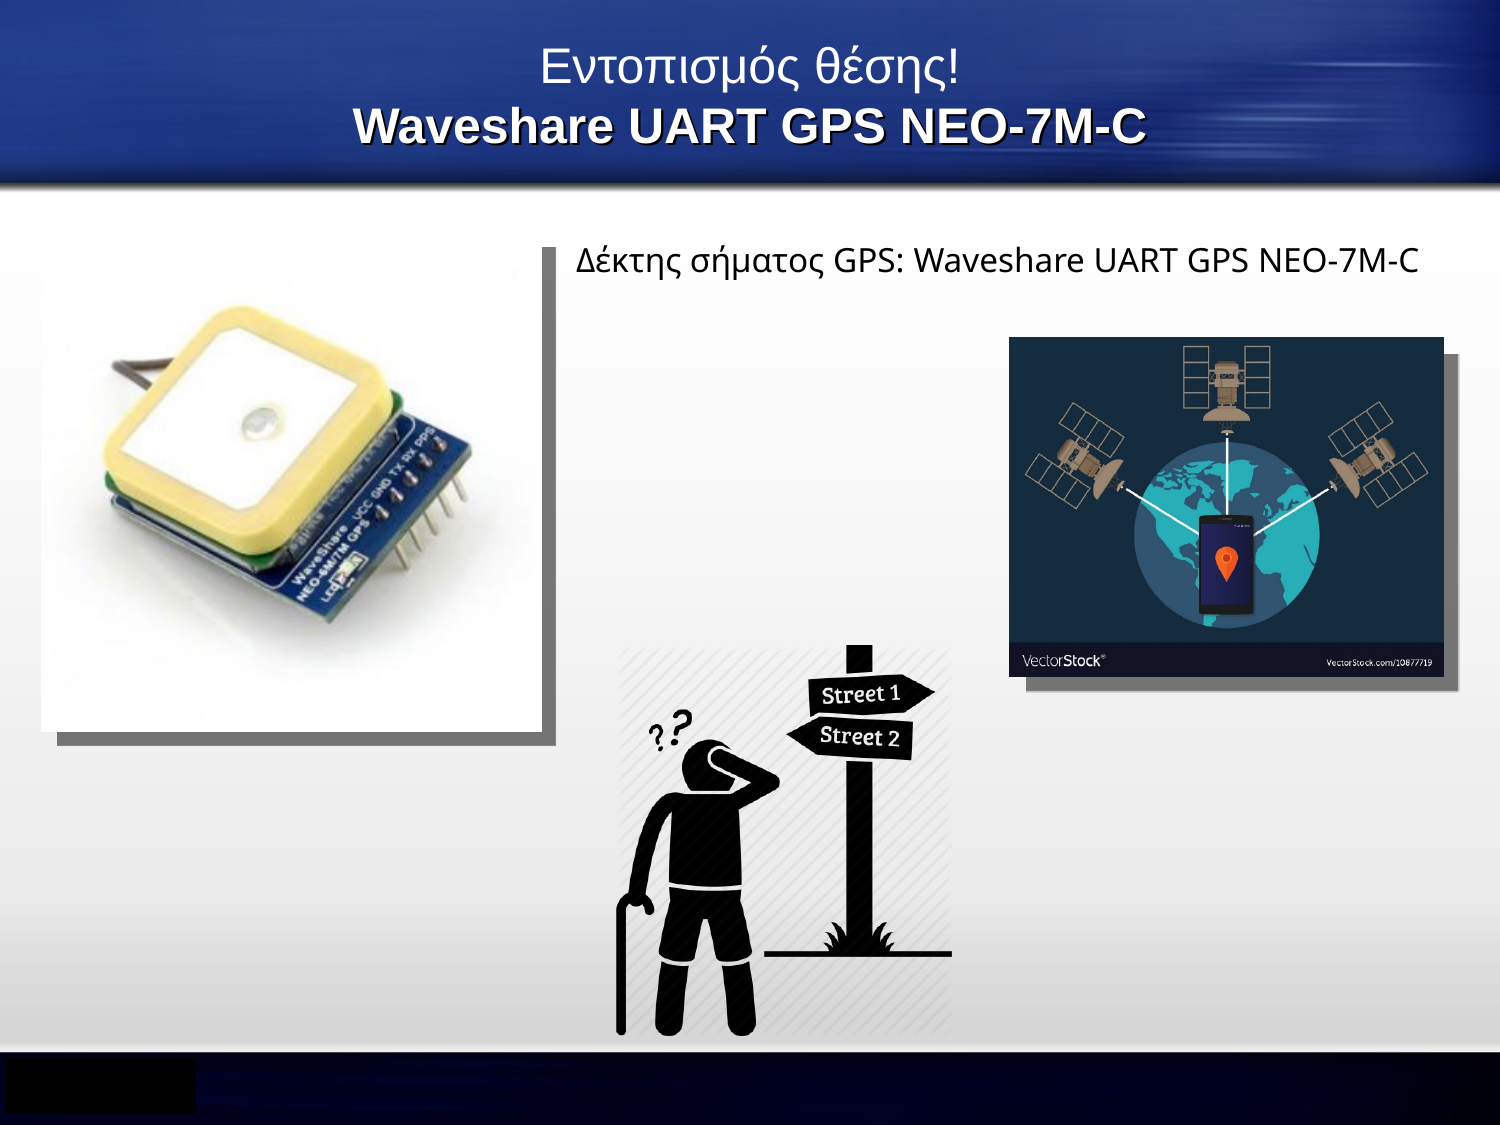

# Εντοπισμός θέσης! Waveshare UART GPS NEO-7M-C
Δέκτης σήματος GPS: Waveshare UART GPS NEO-7M-C